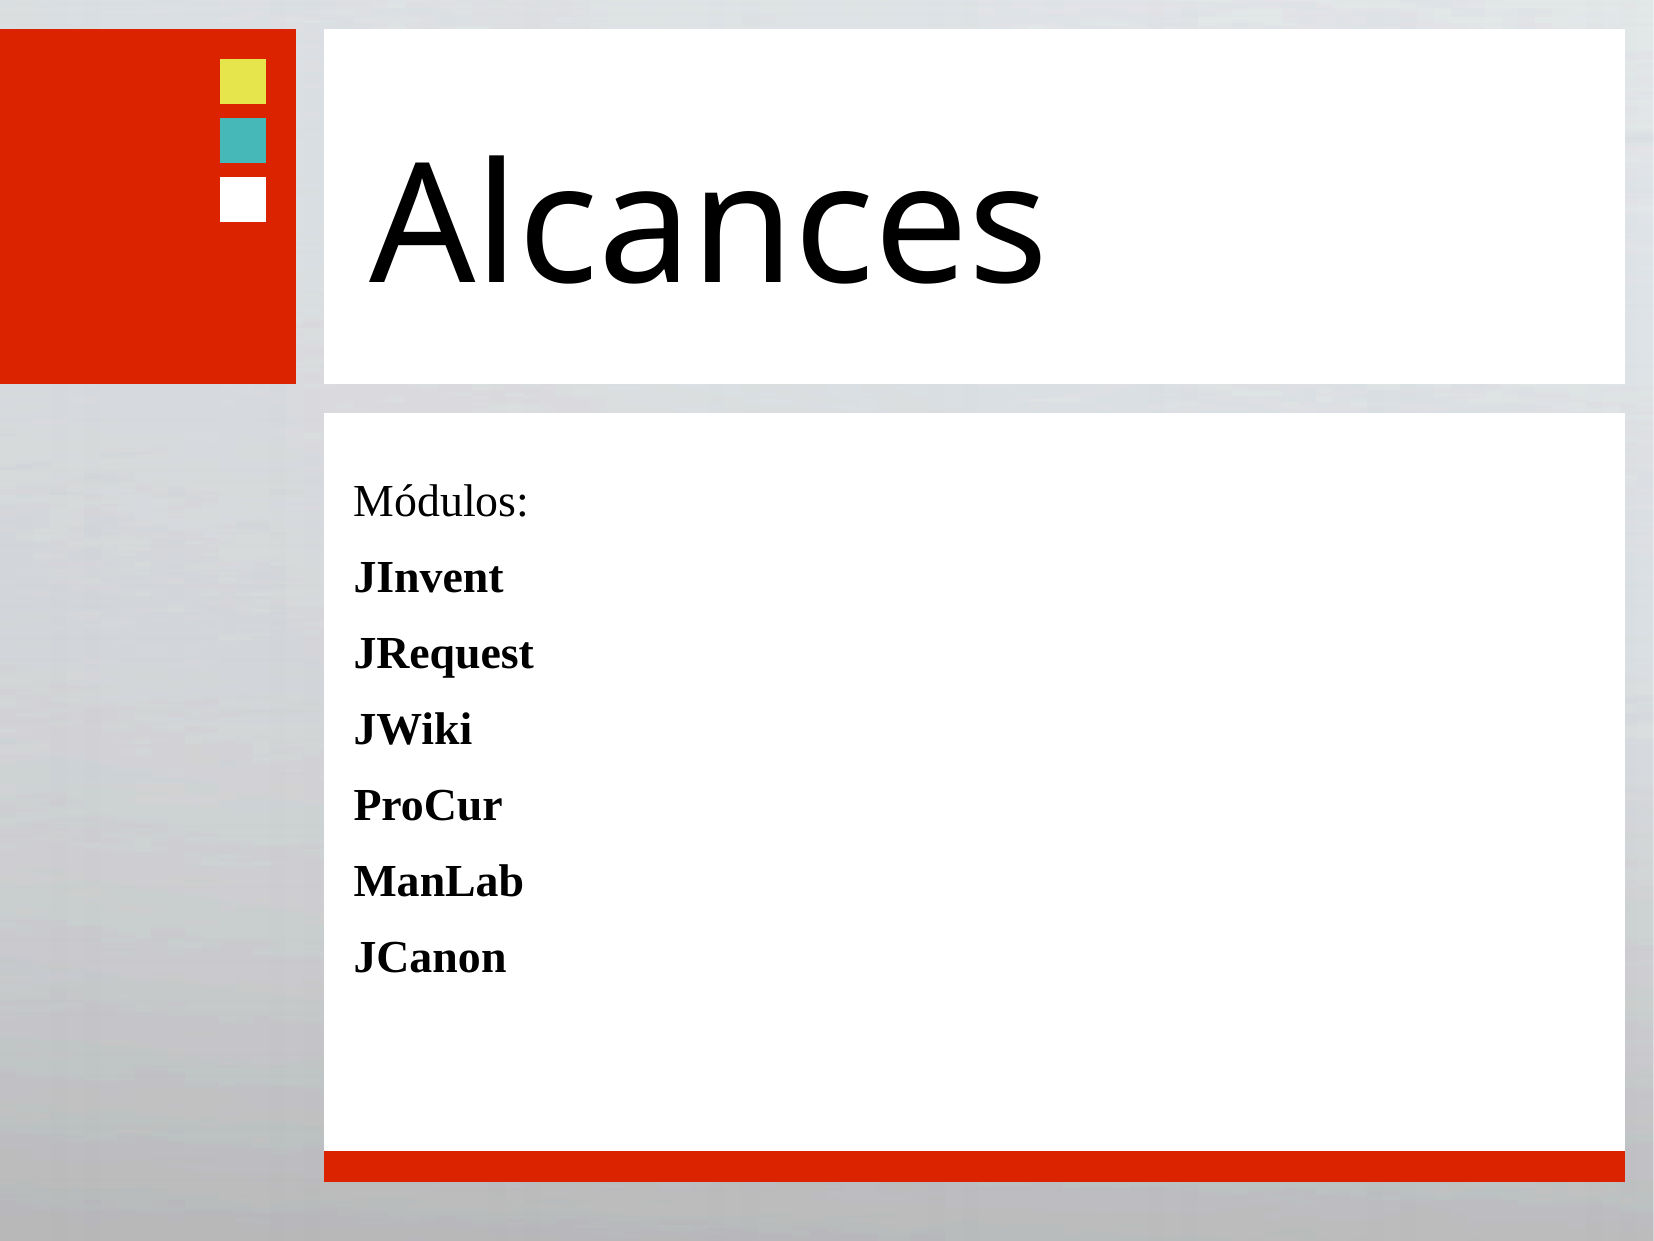

Alcances
Módulos:
JInvent
JRequest
JWiki
ProCur
ManLab
JCanon